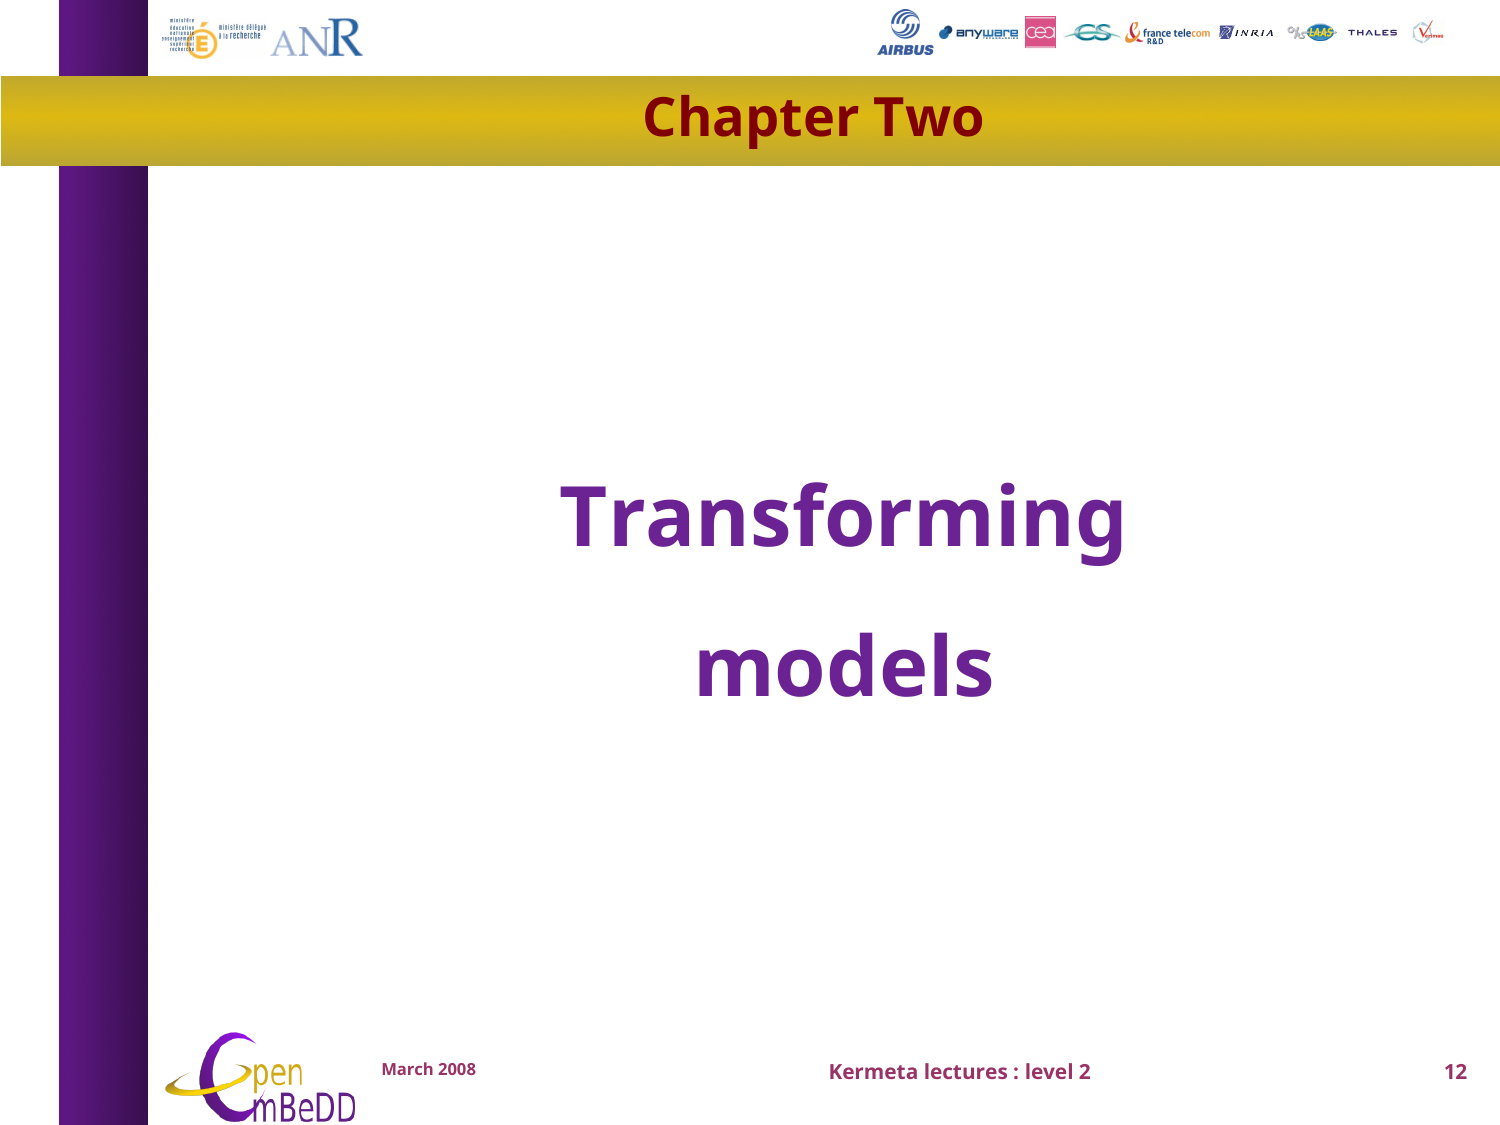

# Chapter Two
Transforming
models
Pied de page
Pied de page fixe
12